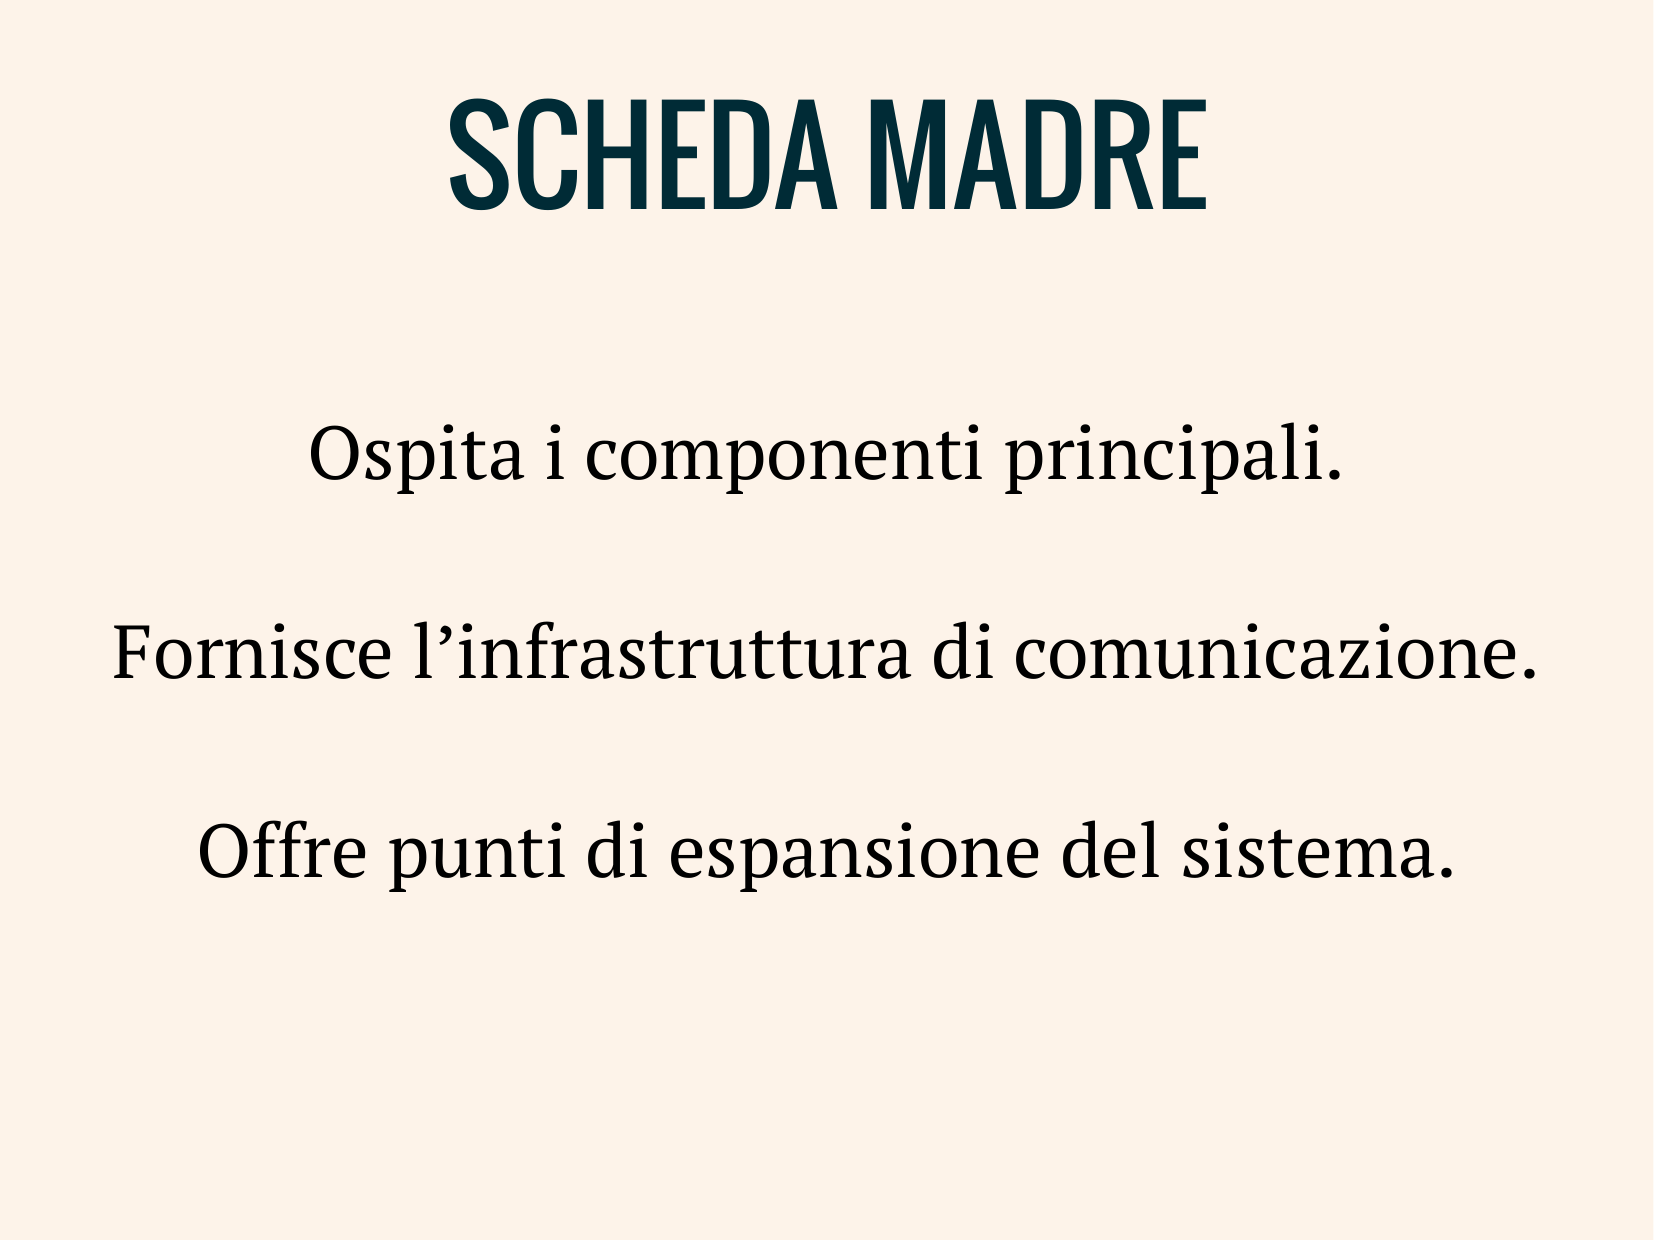

# Scheda madre
Ospita i componenti principali.
Fornisce l’infrastruttura di comunicazione.
Offre punti di espansione del sistema.